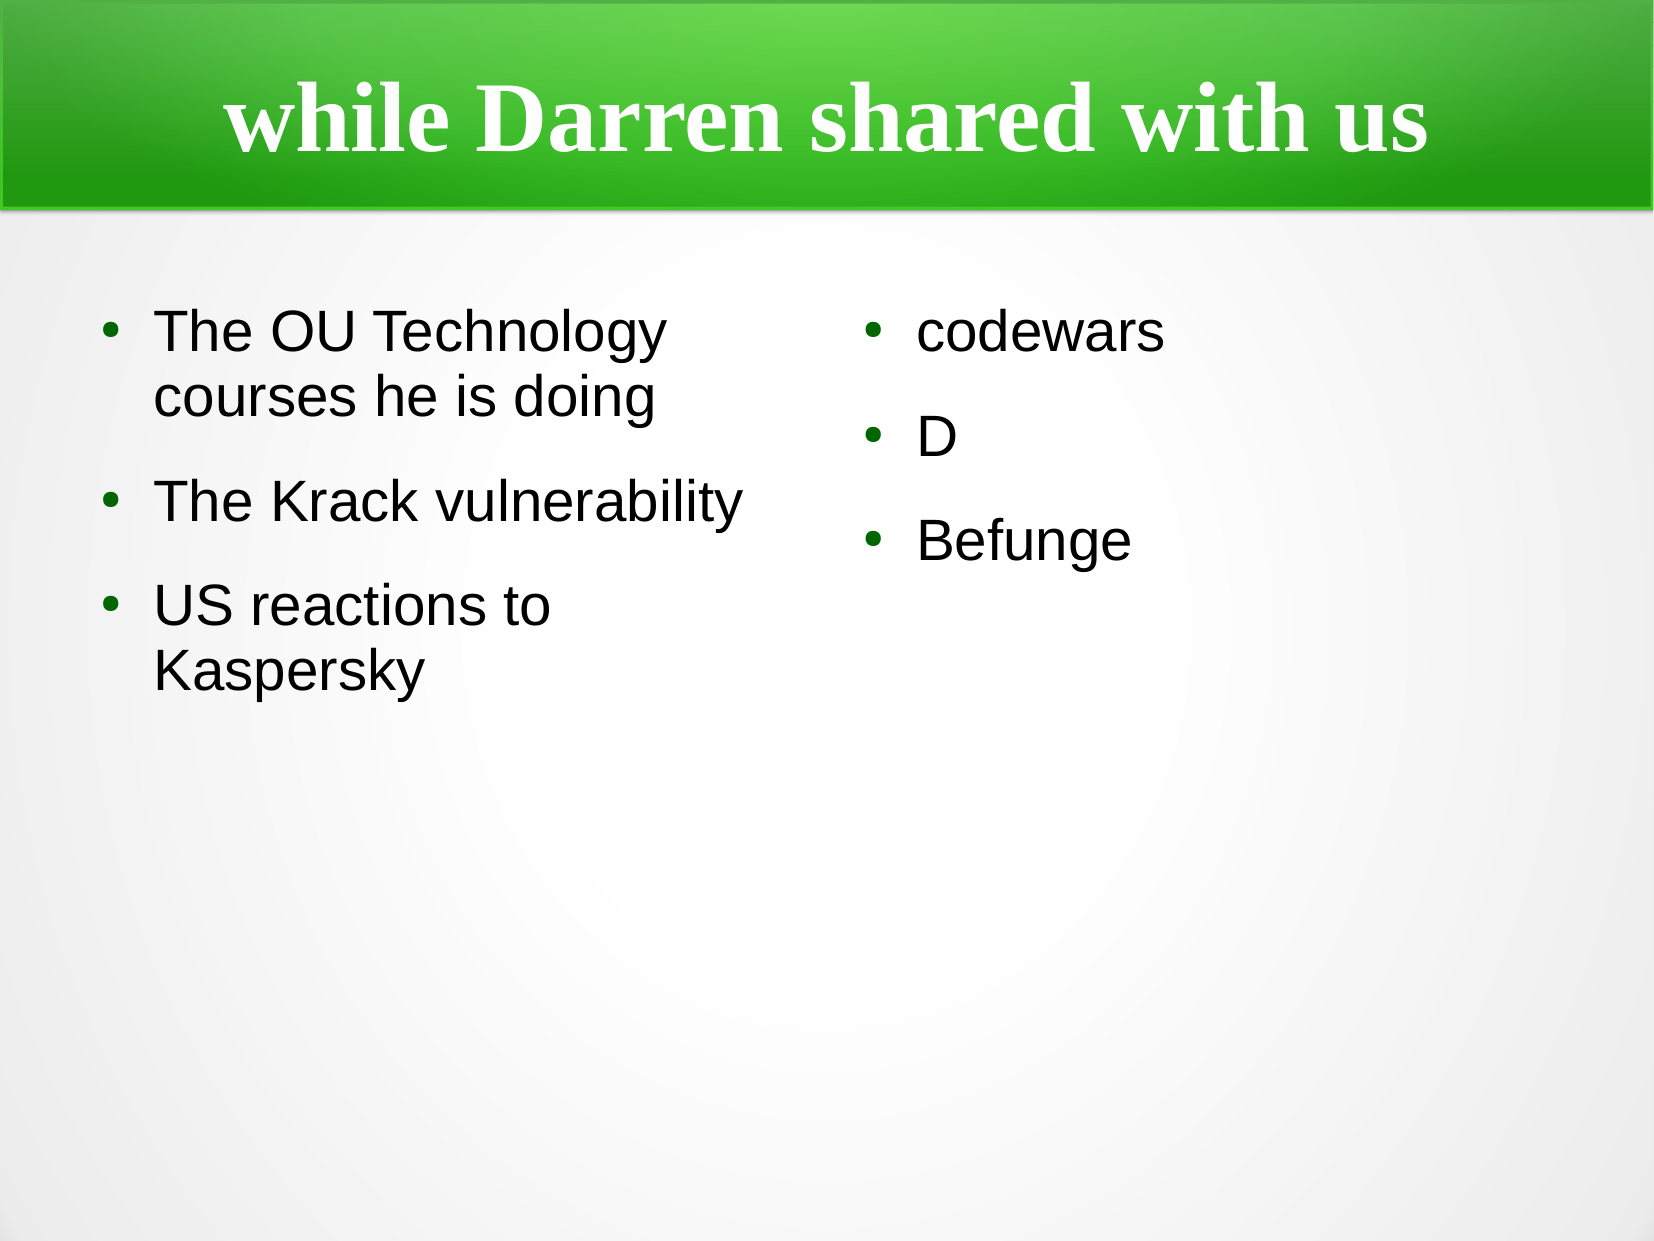

# while Darren shared with us
The OU Technology courses he is doing
The Krack vulnerability
US reactions to Kaspersky
codewars
D
Befunge